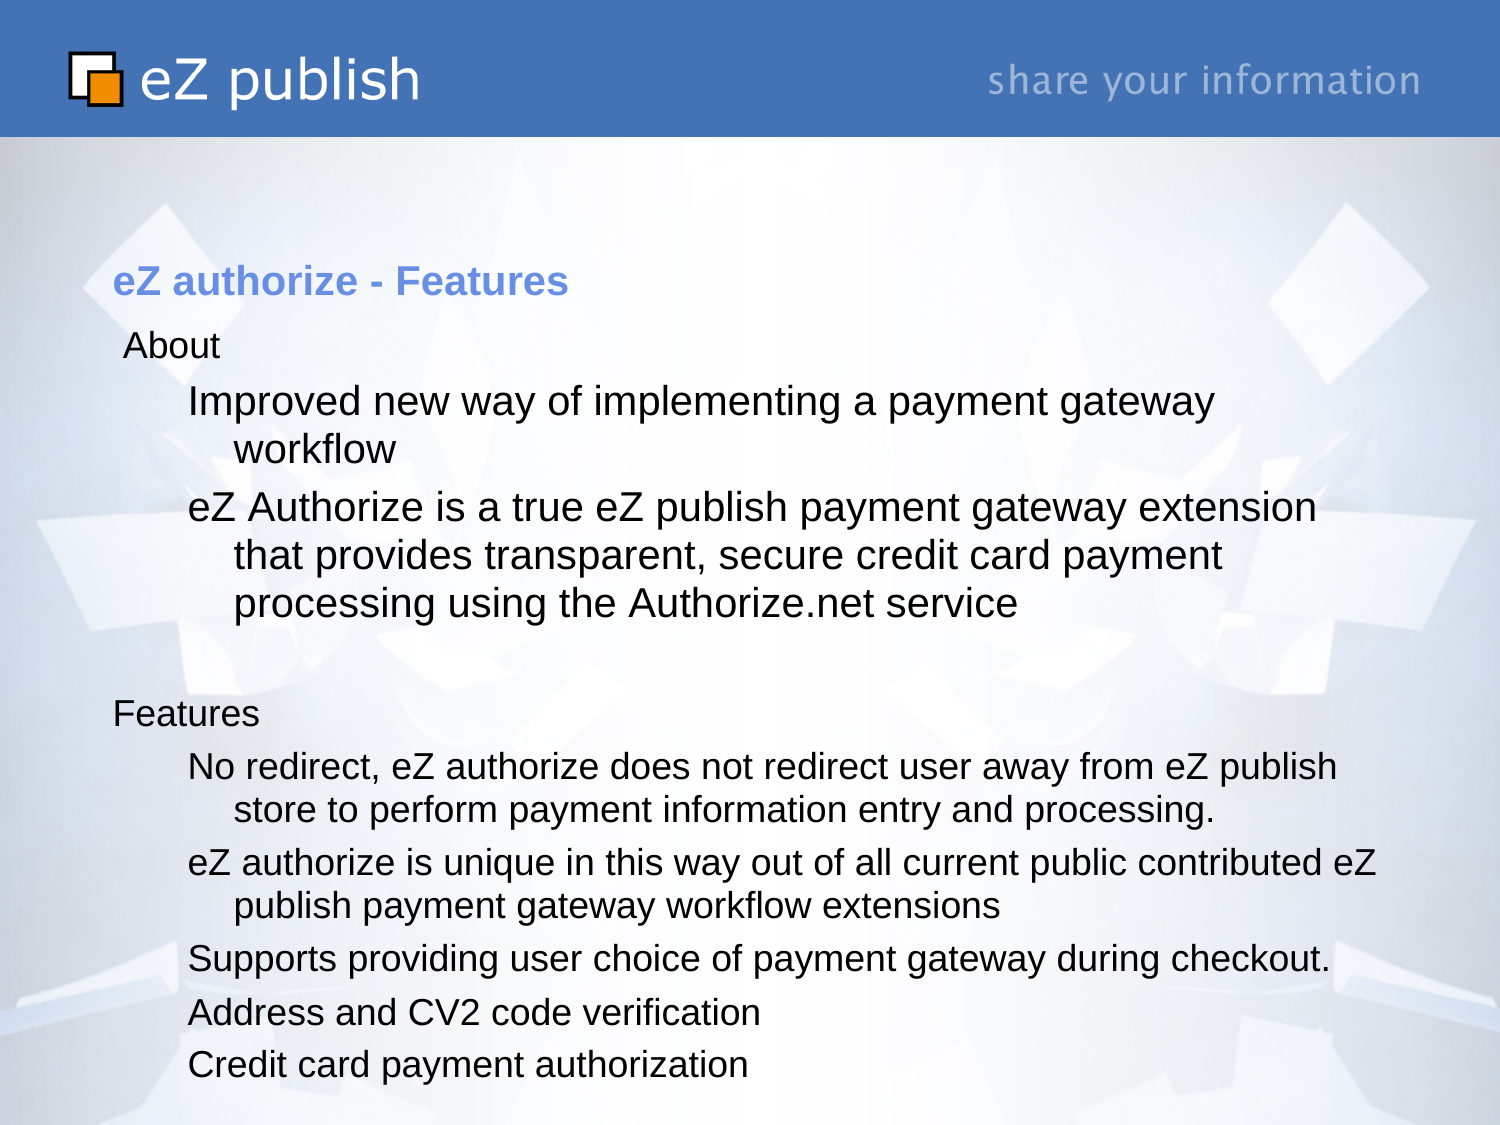

# eZ authorize - Features
 About
Improved new way of implementing a payment gateway workflow
eZ Authorize is a true eZ publish payment gateway extension that provides transparent, secure credit card payment processing using the Authorize.net service
Features
No redirect, eZ authorize does not redirect user away from eZ publish store to perform payment information entry and processing.
eZ authorize is unique in this way out of all current public contributed eZ publish payment gateway workflow extensions
Supports providing user choice of payment gateway during checkout.
Address and CV2 code verification
Credit card payment authorization